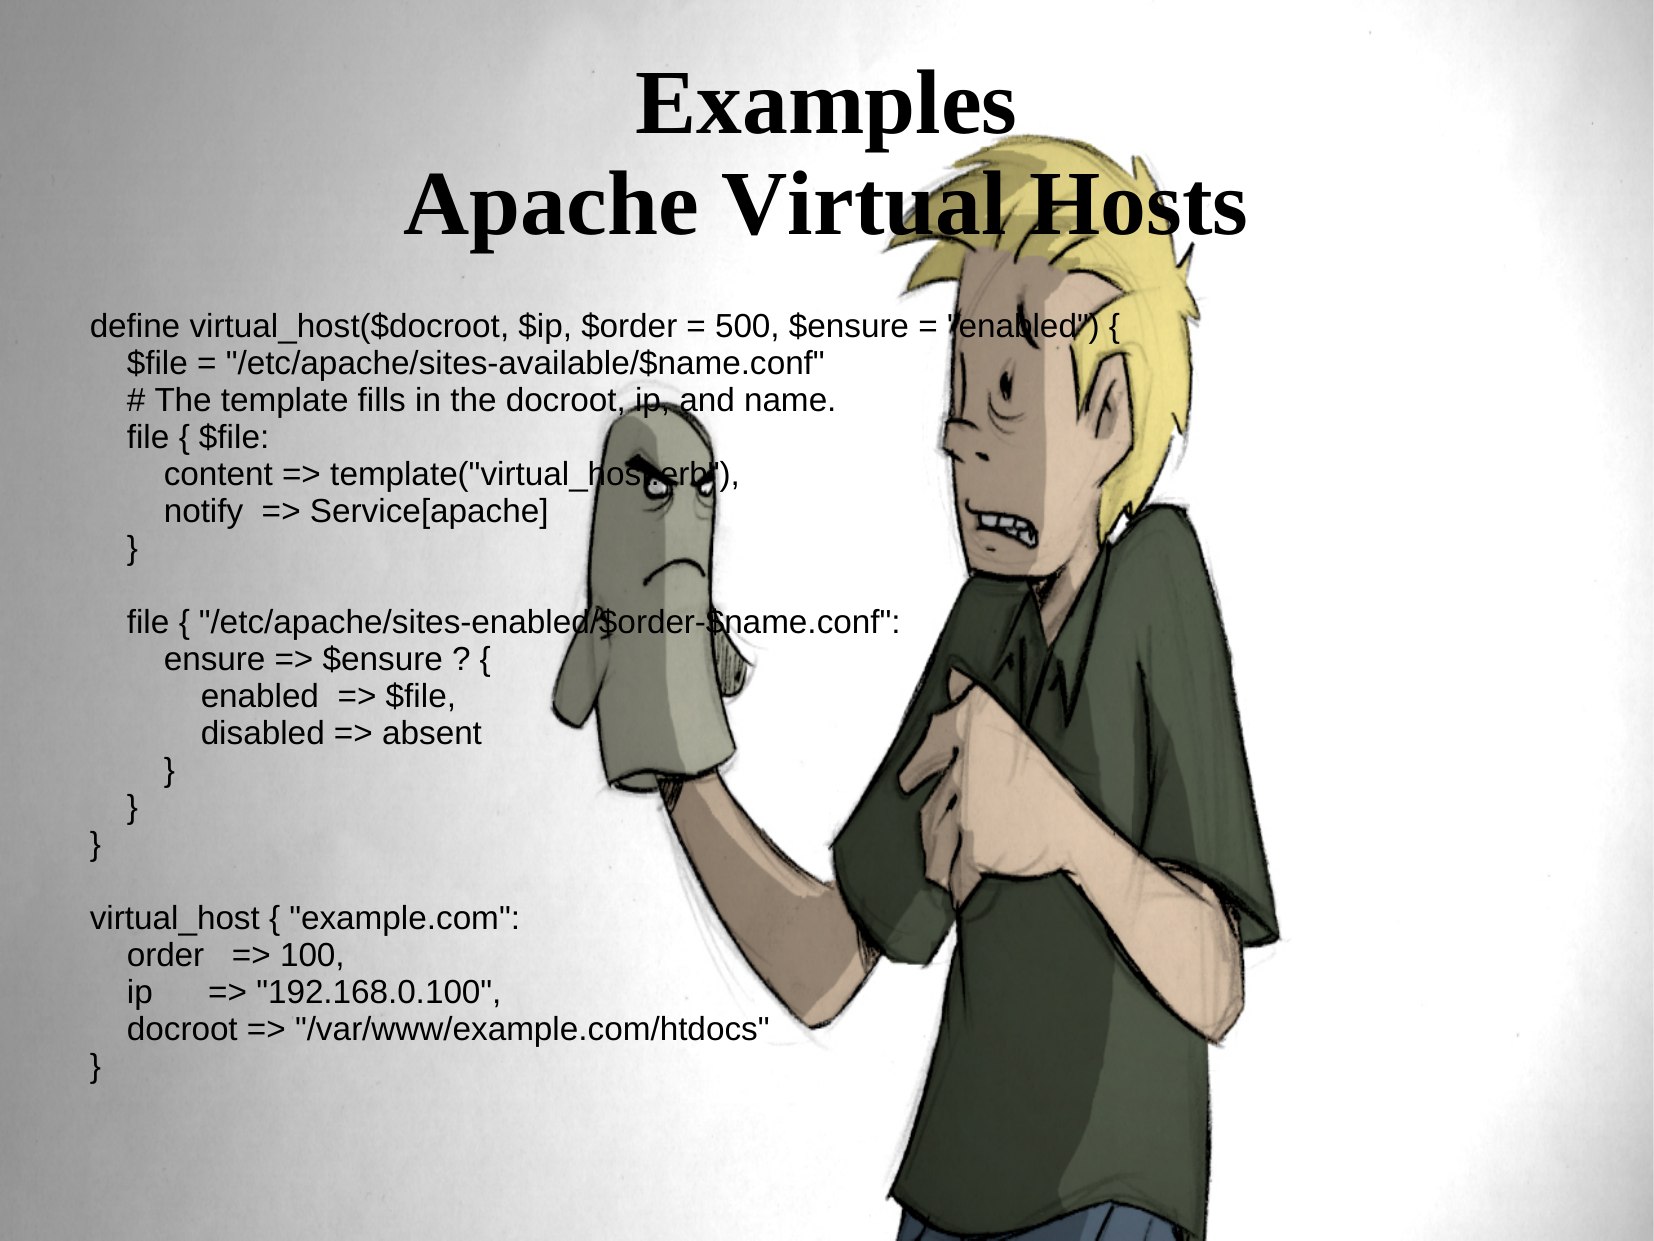

# Examples Apache Virtual Hosts
define virtual_host($docroot, $ip, $order = 500, $ensure = "enabled") {
 $file = "/etc/apache/sites-available/$name.conf"
 # The template fills in the docroot, ip, and name.
 file { $file:
 content => template("virtual_host.erb"),
 notify => Service[apache]
 }
 file { "/etc/apache/sites-enabled/$order-$name.conf":
 ensure => $ensure ? {
 enabled => $file,
 disabled => absent
 }
 }
}
virtual_host { "example.com":
 order => 100,
 ip => "192.168.0.100",
 docroot => "/var/www/example.com/htdocs"
}